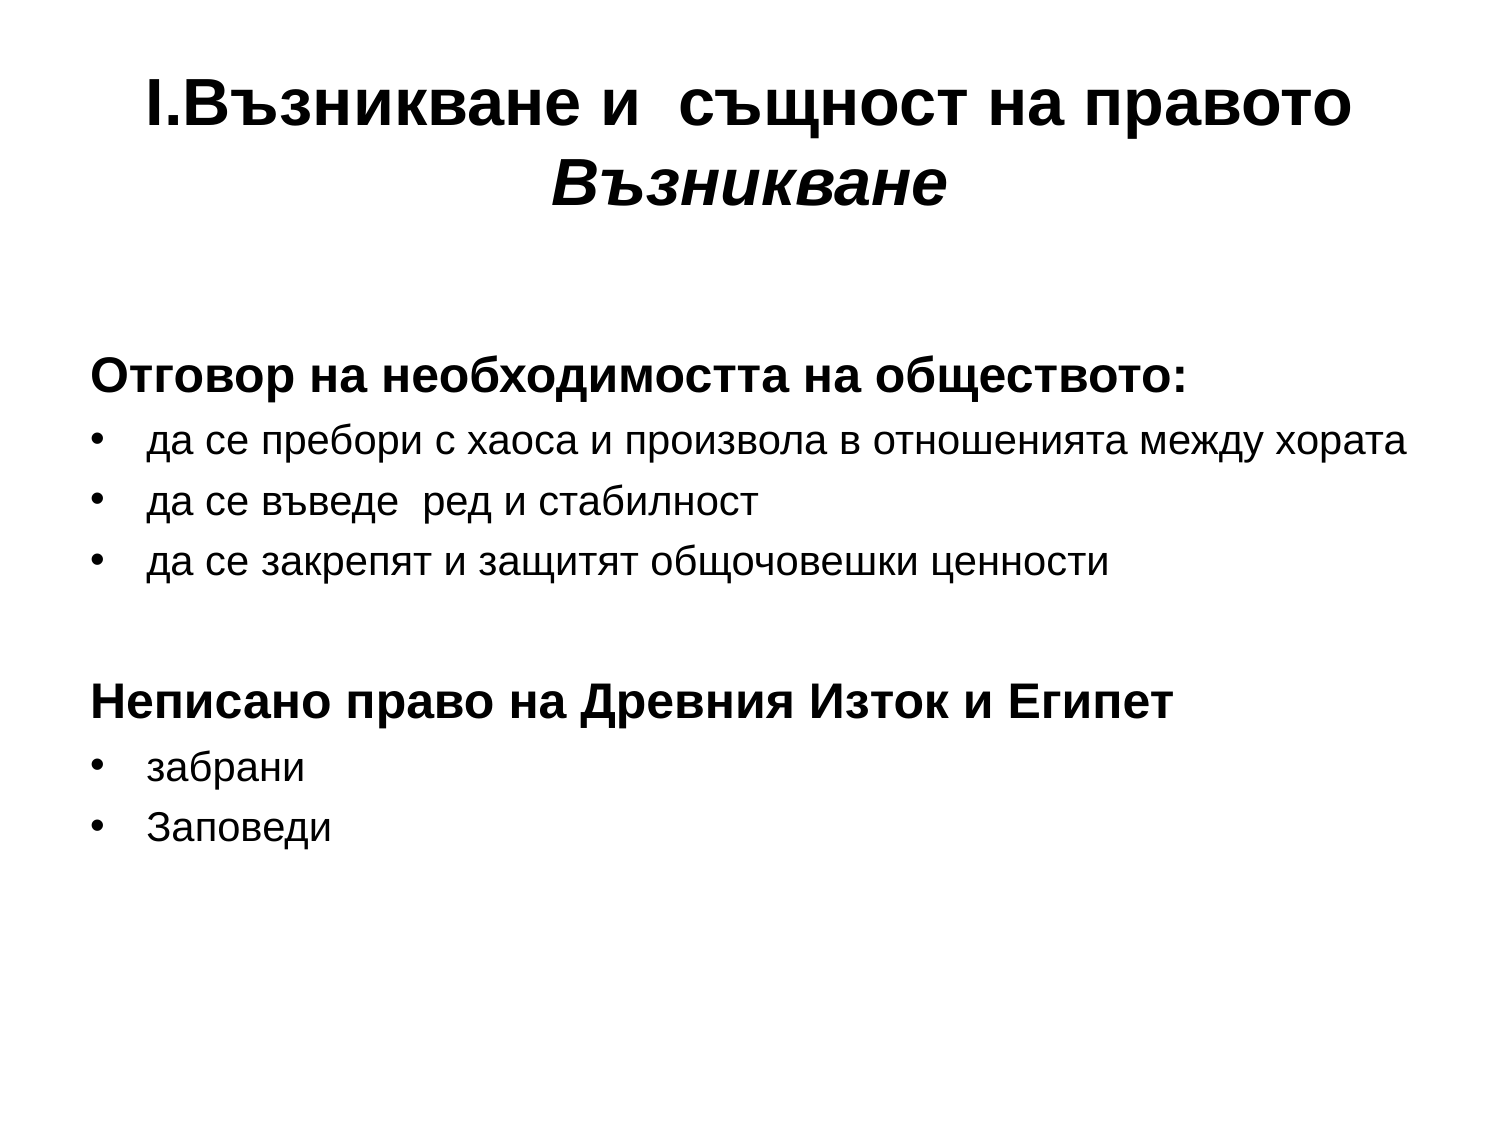

# І.Възникване и същност на правото Възникване
Отговор на необходимостта на обществото:
да се пребори с хаоса и произвола в отношенията между хората
да се въведе ред и стабилност
да се закрепят и защитят общочовешки ценности
Неписано право на Древния Изток и Египет
забрани
Заповеди